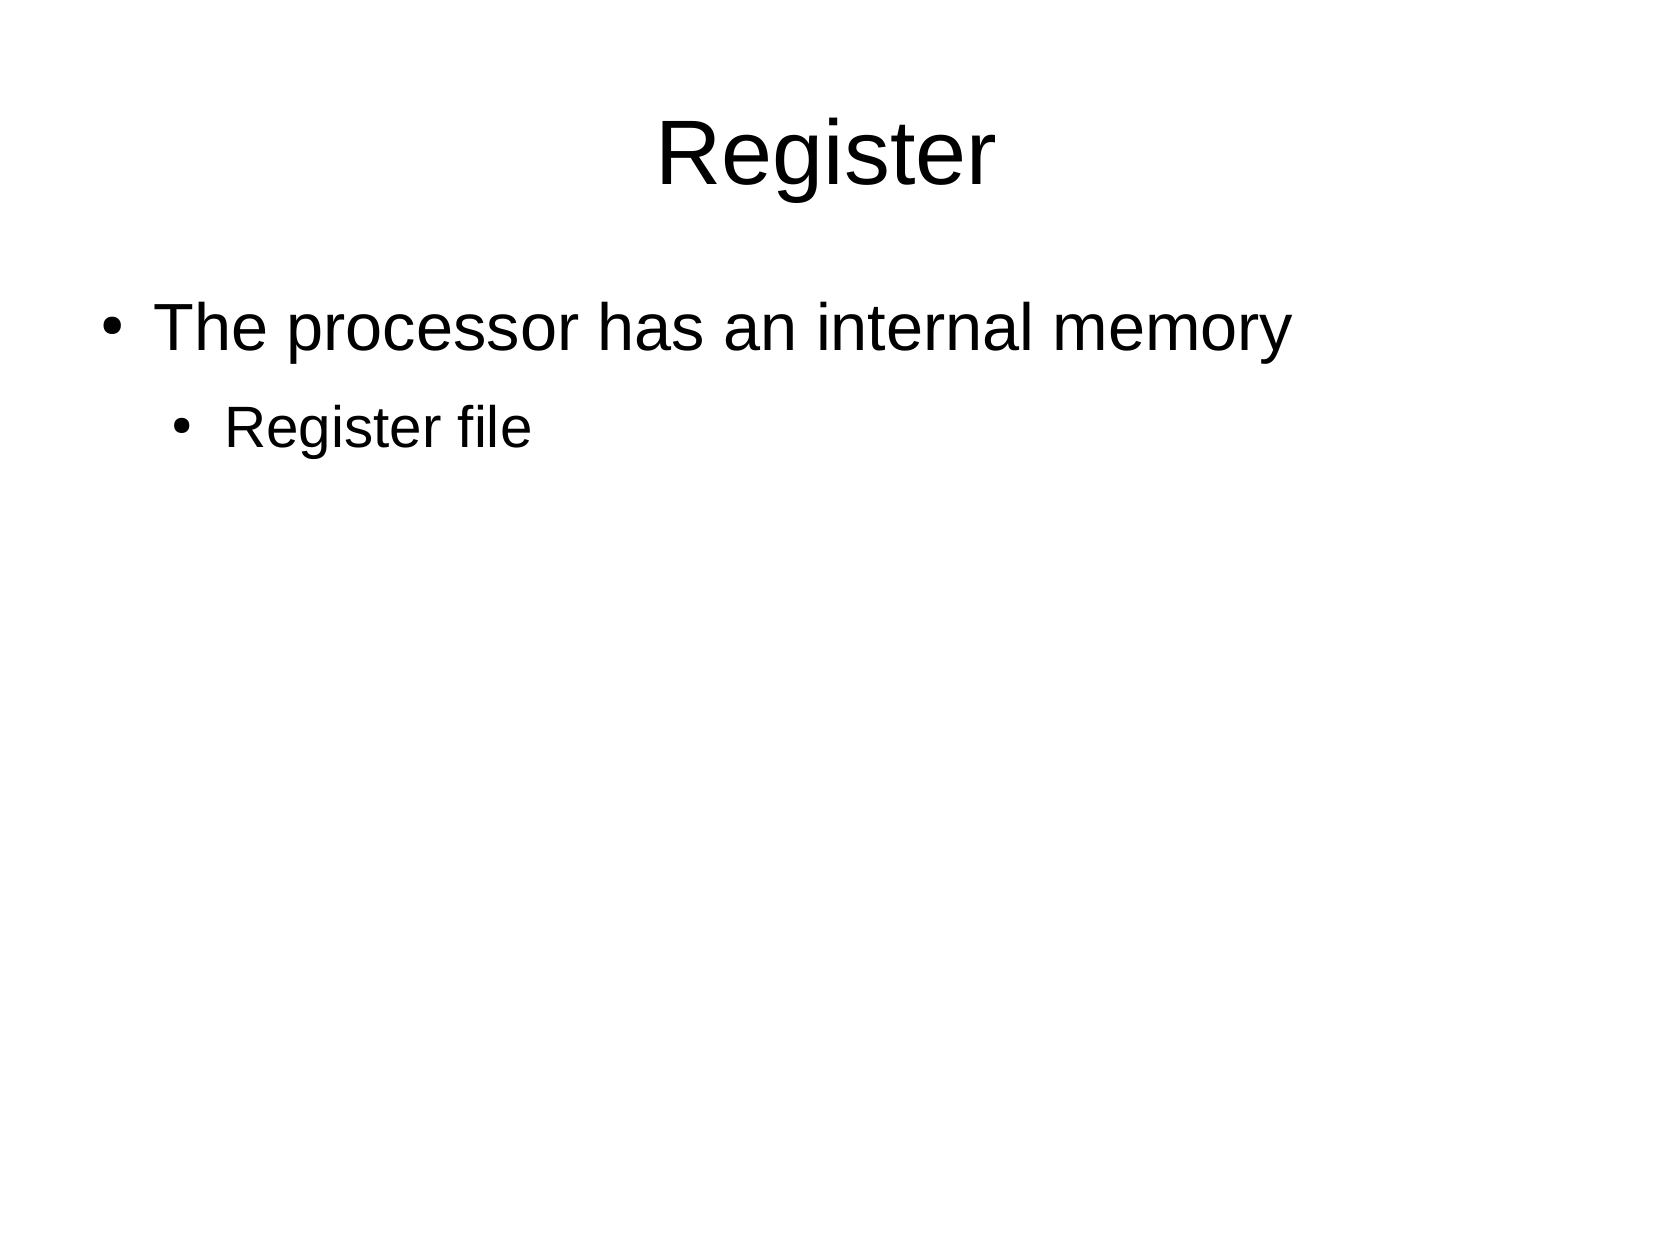

# Register
The processor has an internal memory
Register file